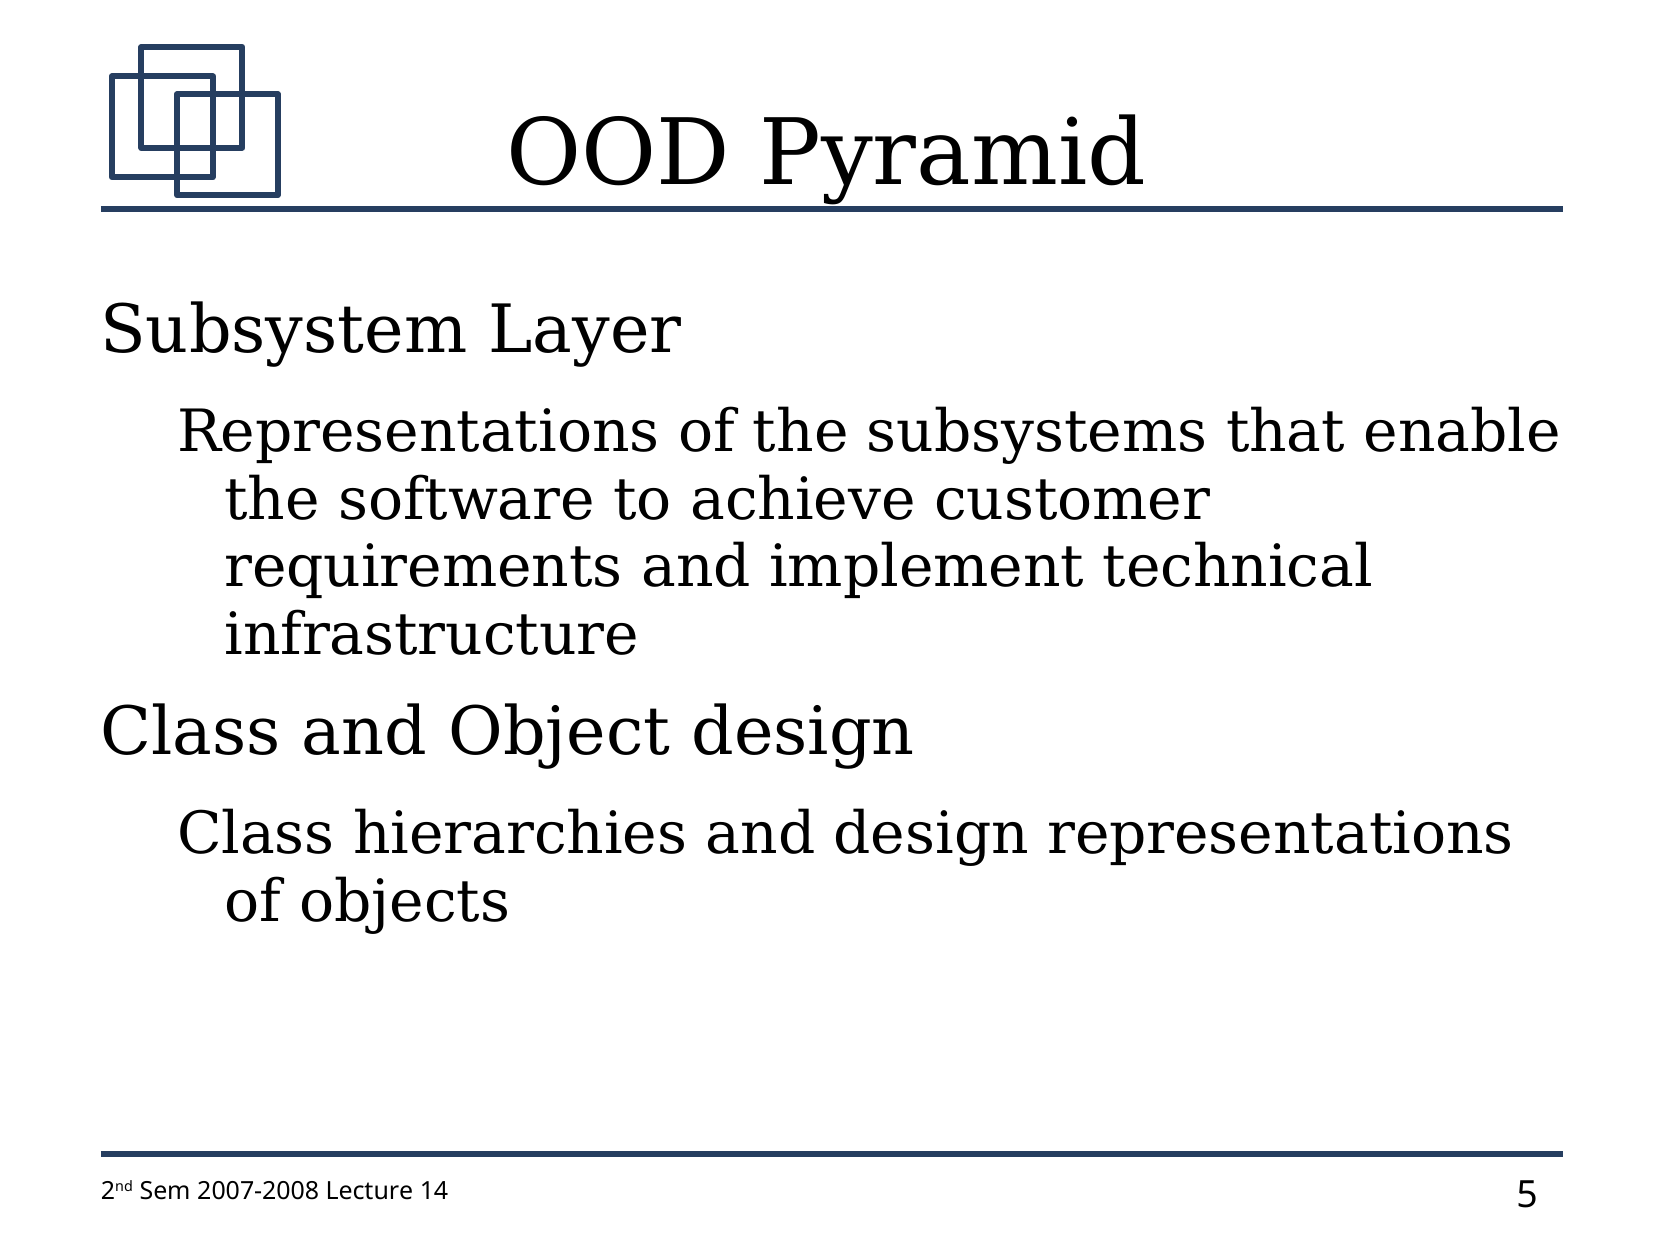

# OOD Pyramid
Subsystem Layer
Representations of the subsystems that enable the software to achieve customer requirements and implement technical infrastructure
Class and Object design
Class hierarchies and design representations of objects